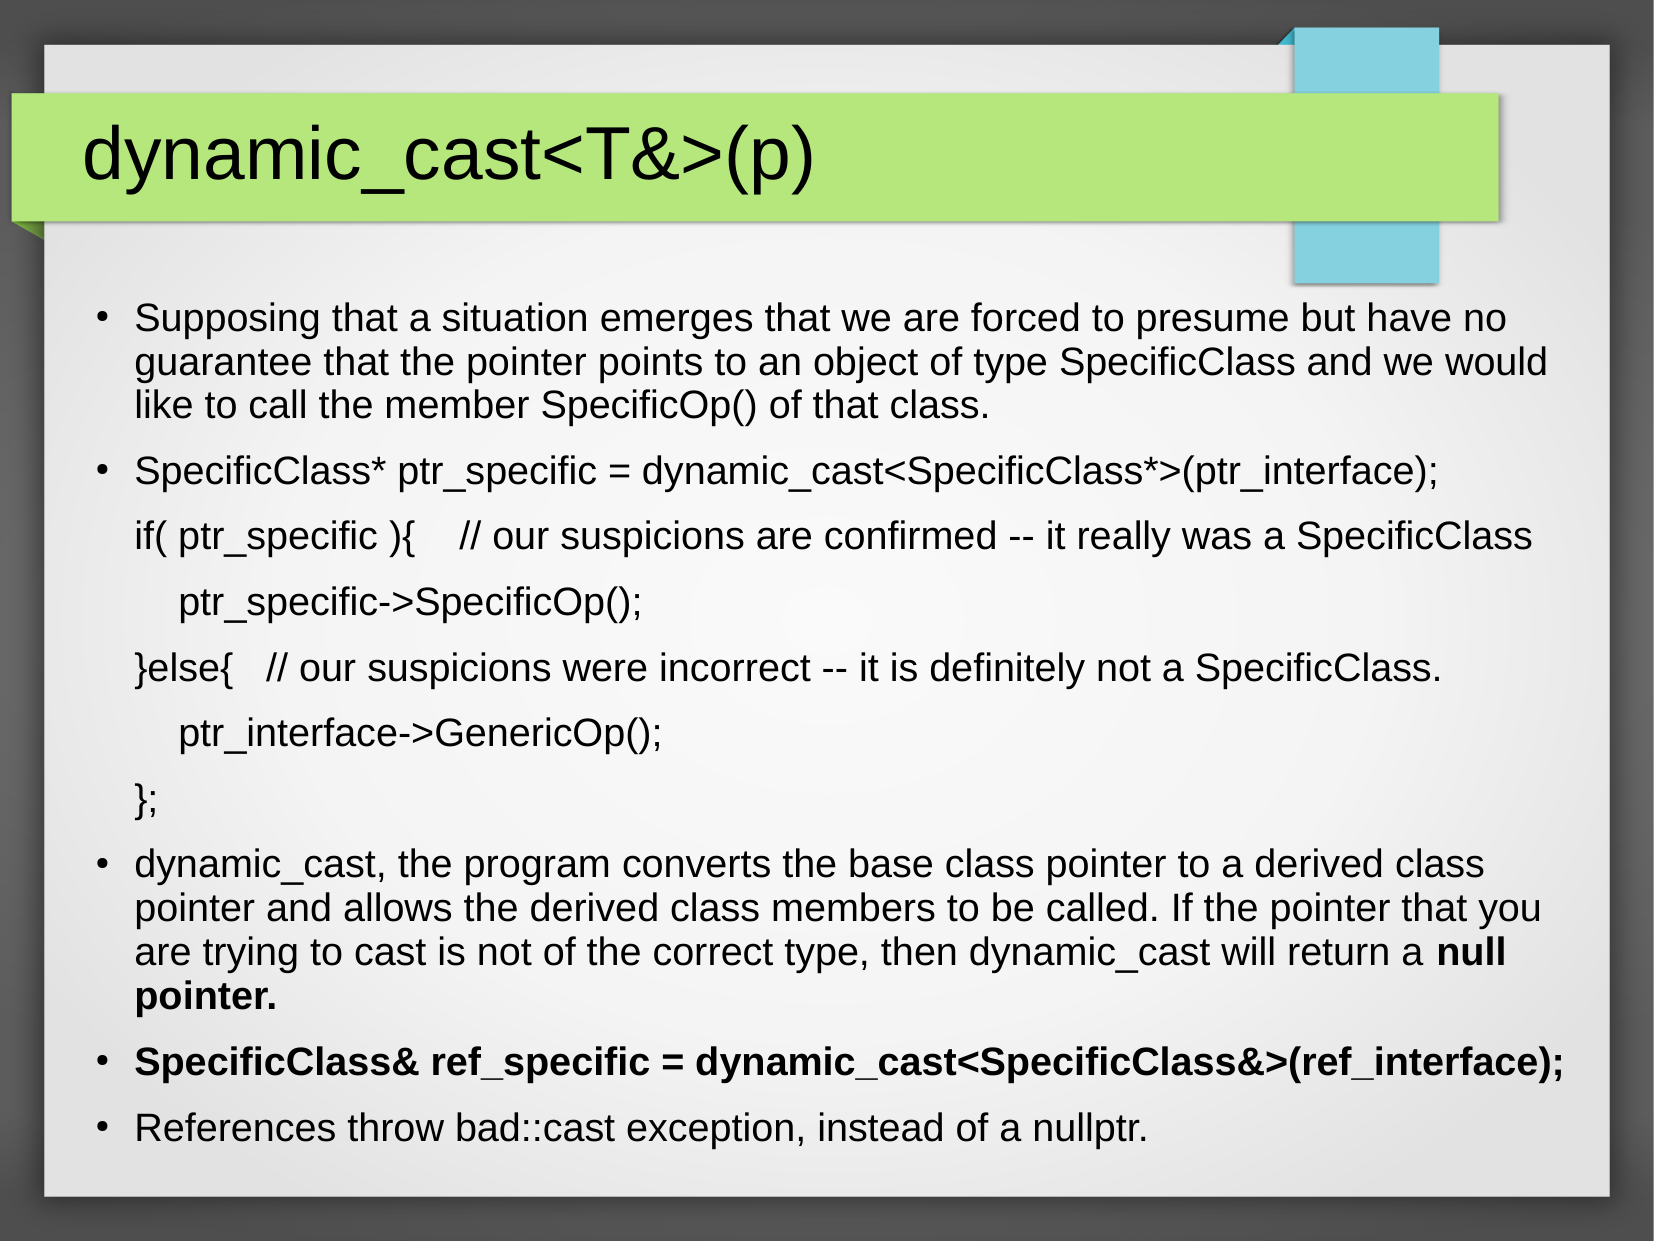

# dynamic_cast<T&>(p)
Supposing that a situation emerges that we are forced to presume but have no guarantee that the pointer points to an object of type SpecificClass and we would like to call the member SpecificOp() of that class.
SpecificClass* ptr_specific = dynamic_cast<SpecificClass*>(ptr_interface);
if( ptr_specific ){ // our suspicions are confirmed -- it really was a SpecificClass
 ptr_specific->SpecificOp();
}else{ // our suspicions were incorrect -- it is definitely not a SpecificClass.
 ptr_interface->GenericOp();
};
dynamic_cast, the program converts the base class pointer to a derived class pointer and allows the derived class members to be called. If the pointer that you are trying to cast is not of the correct type, then dynamic_cast will return a null pointer.
SpecificClass& ref_specific = dynamic_cast<SpecificClass&>(ref_interface);
References throw bad::cast exception, instead of a nullptr.